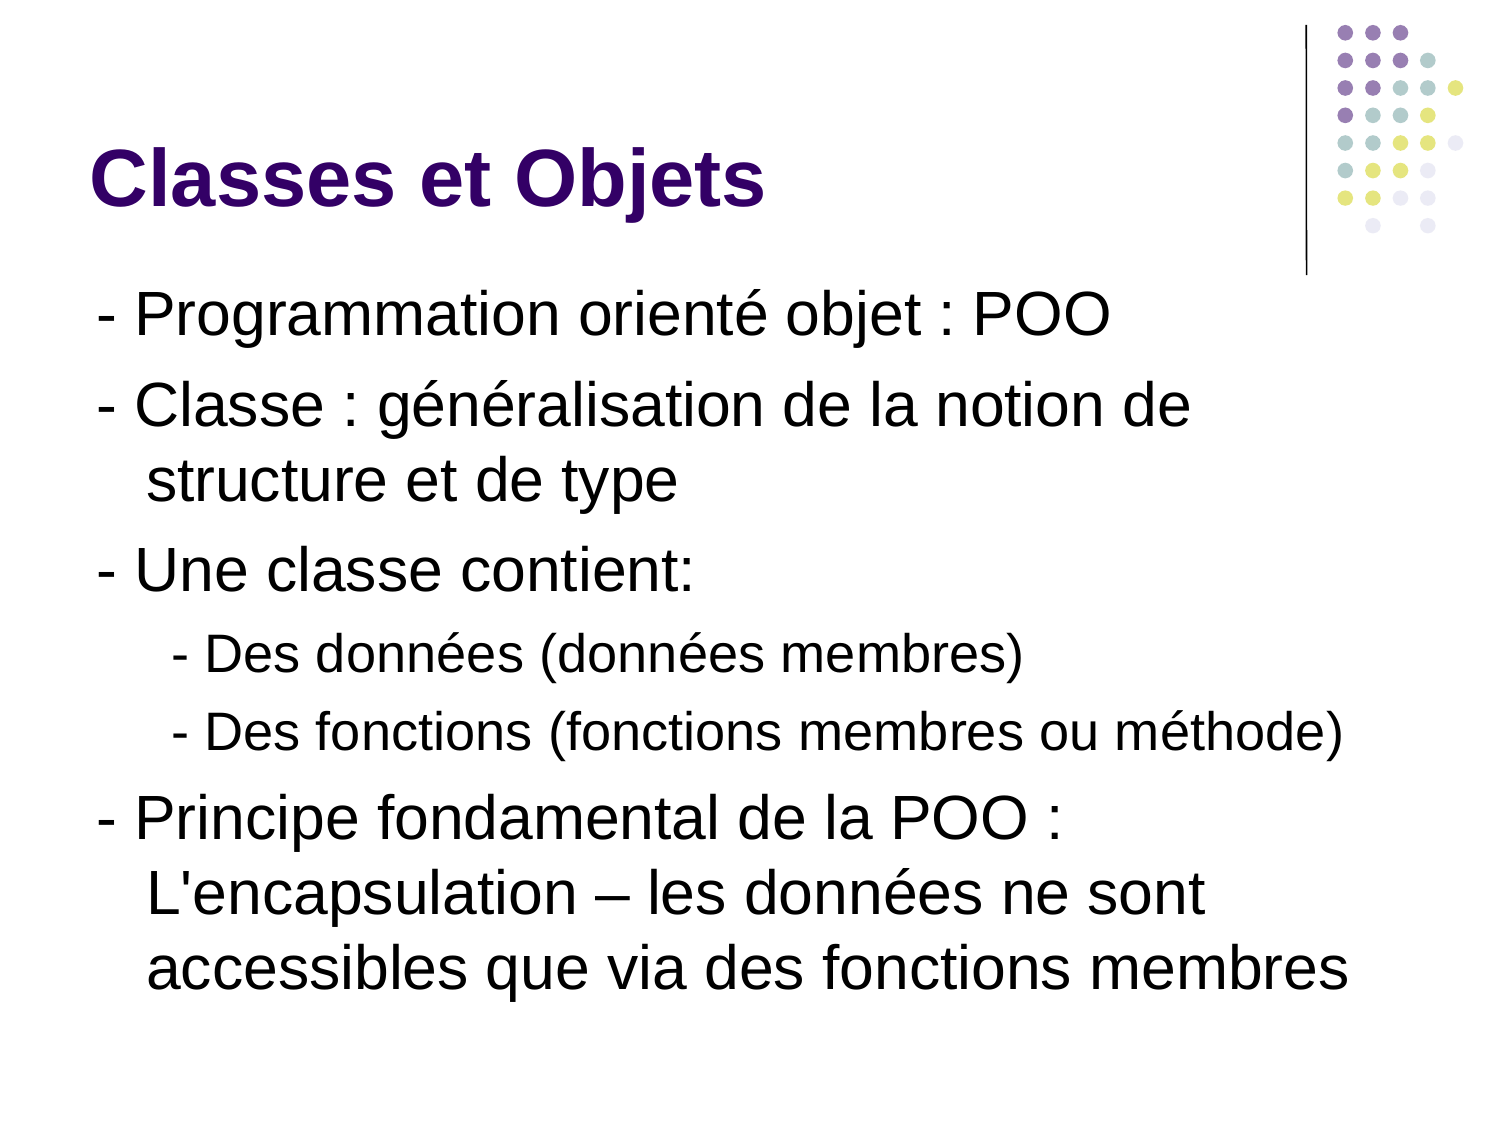

# Classes et Objets
- Programmation orienté objet : POO
- Classe : généralisation de la notion de structure et de type
- Une classe contient:
- Des données (données membres)
- Des fonctions (fonctions membres ou méthode)
- Principe fondamental de la POO : L'encapsulation – les données ne sont accessibles que via des fonctions membres